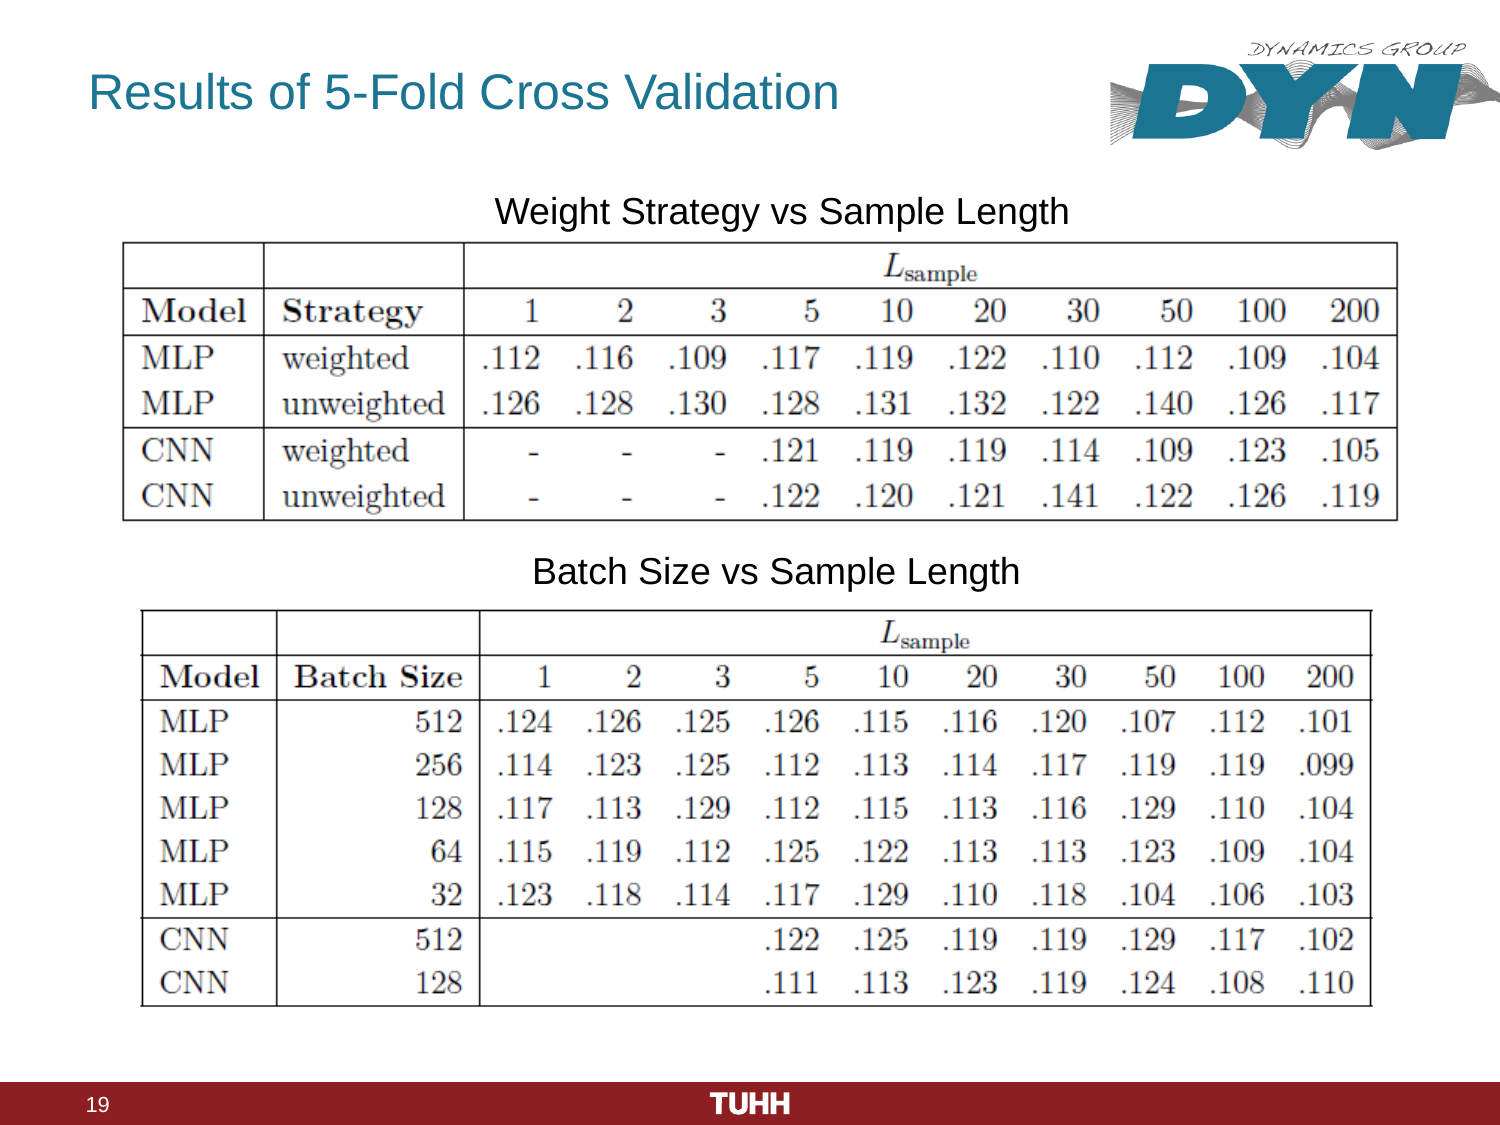

# Results of 5-Fold Cross Validation
Weight Strategy vs Sample Length
Batch Size vs Sample Length